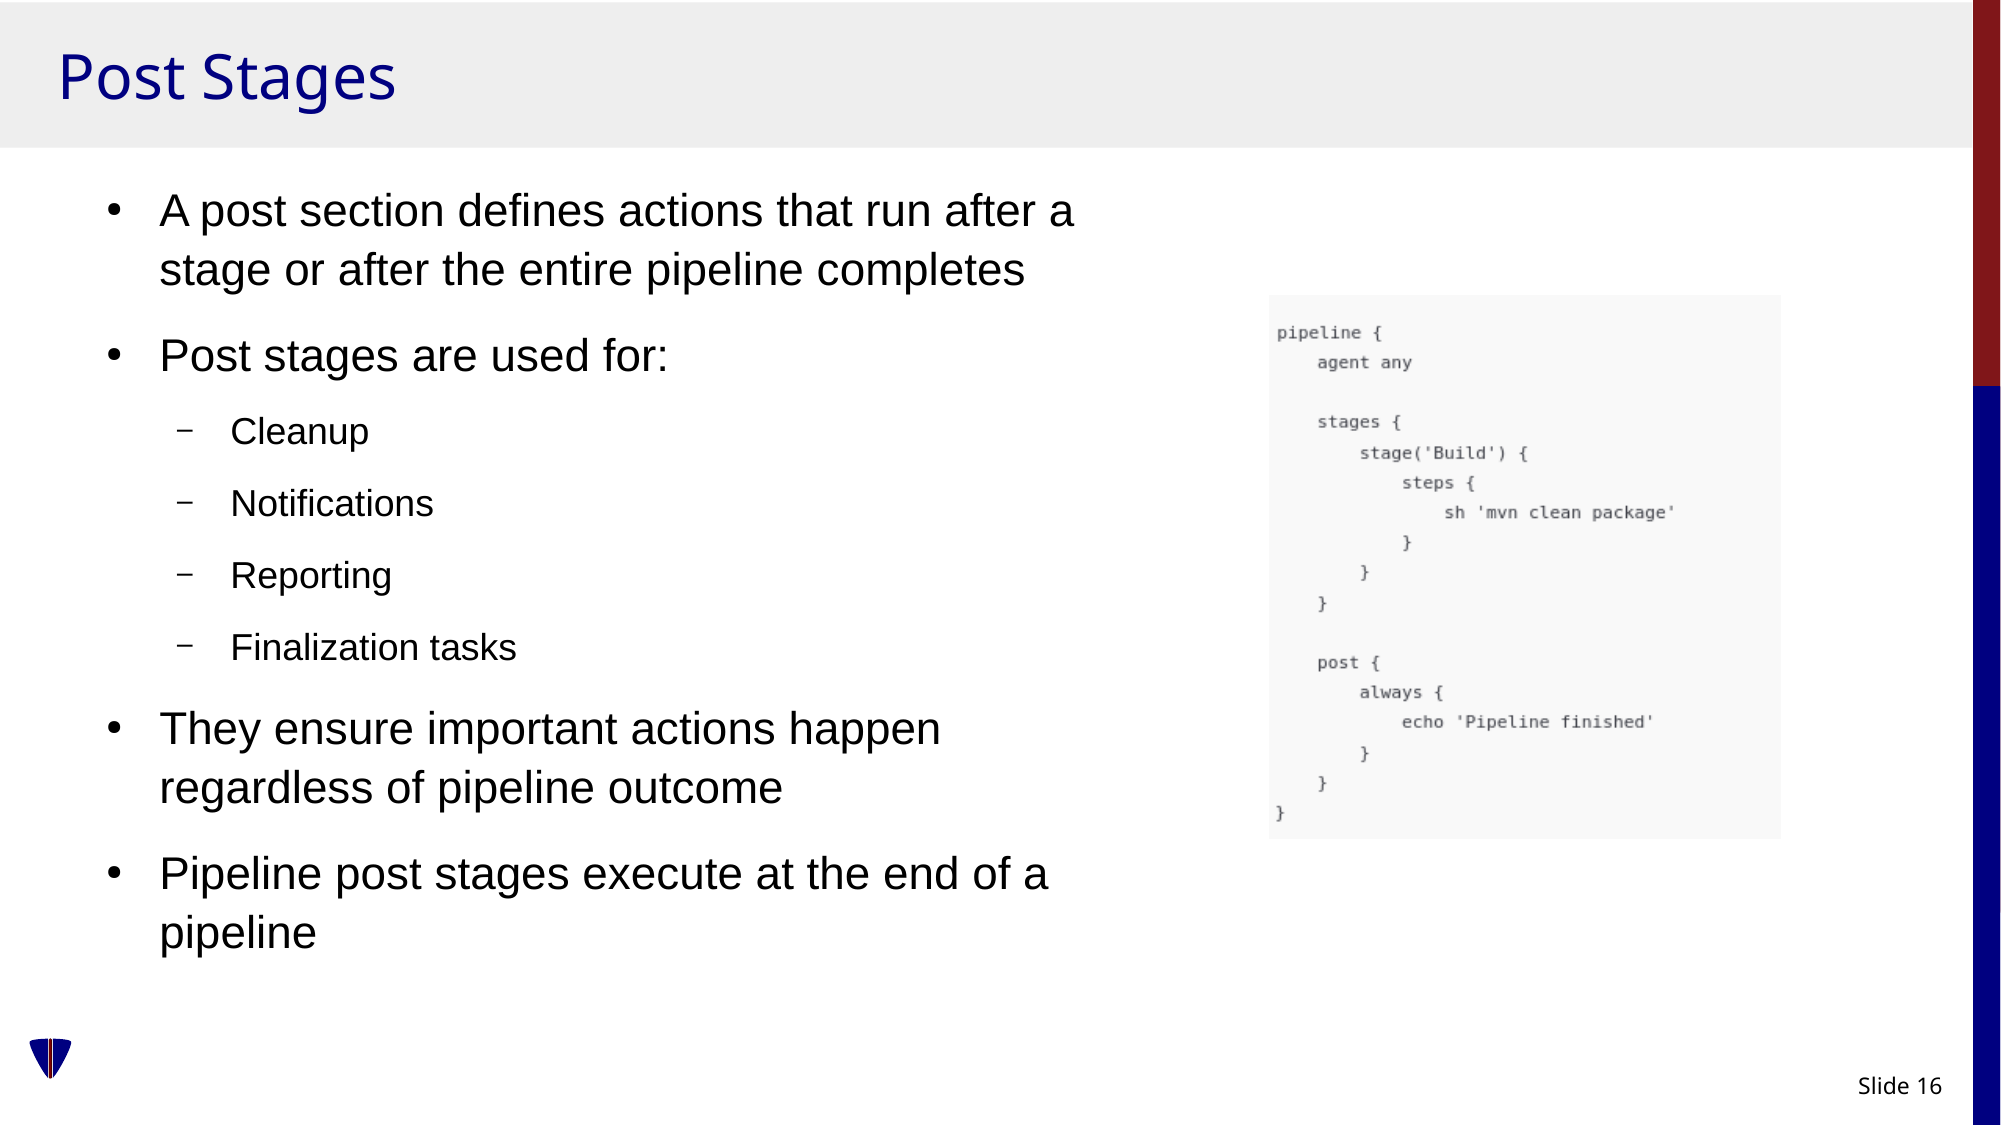

# Post Stages
A post section defines actions that run after a stage or after the entire pipeline completes
Post stages are used for:
Cleanup
Notifications
Reporting
Finalization tasks
They ensure important actions happen regardless of pipeline outcome
Pipeline post stages execute at the end of a pipeline